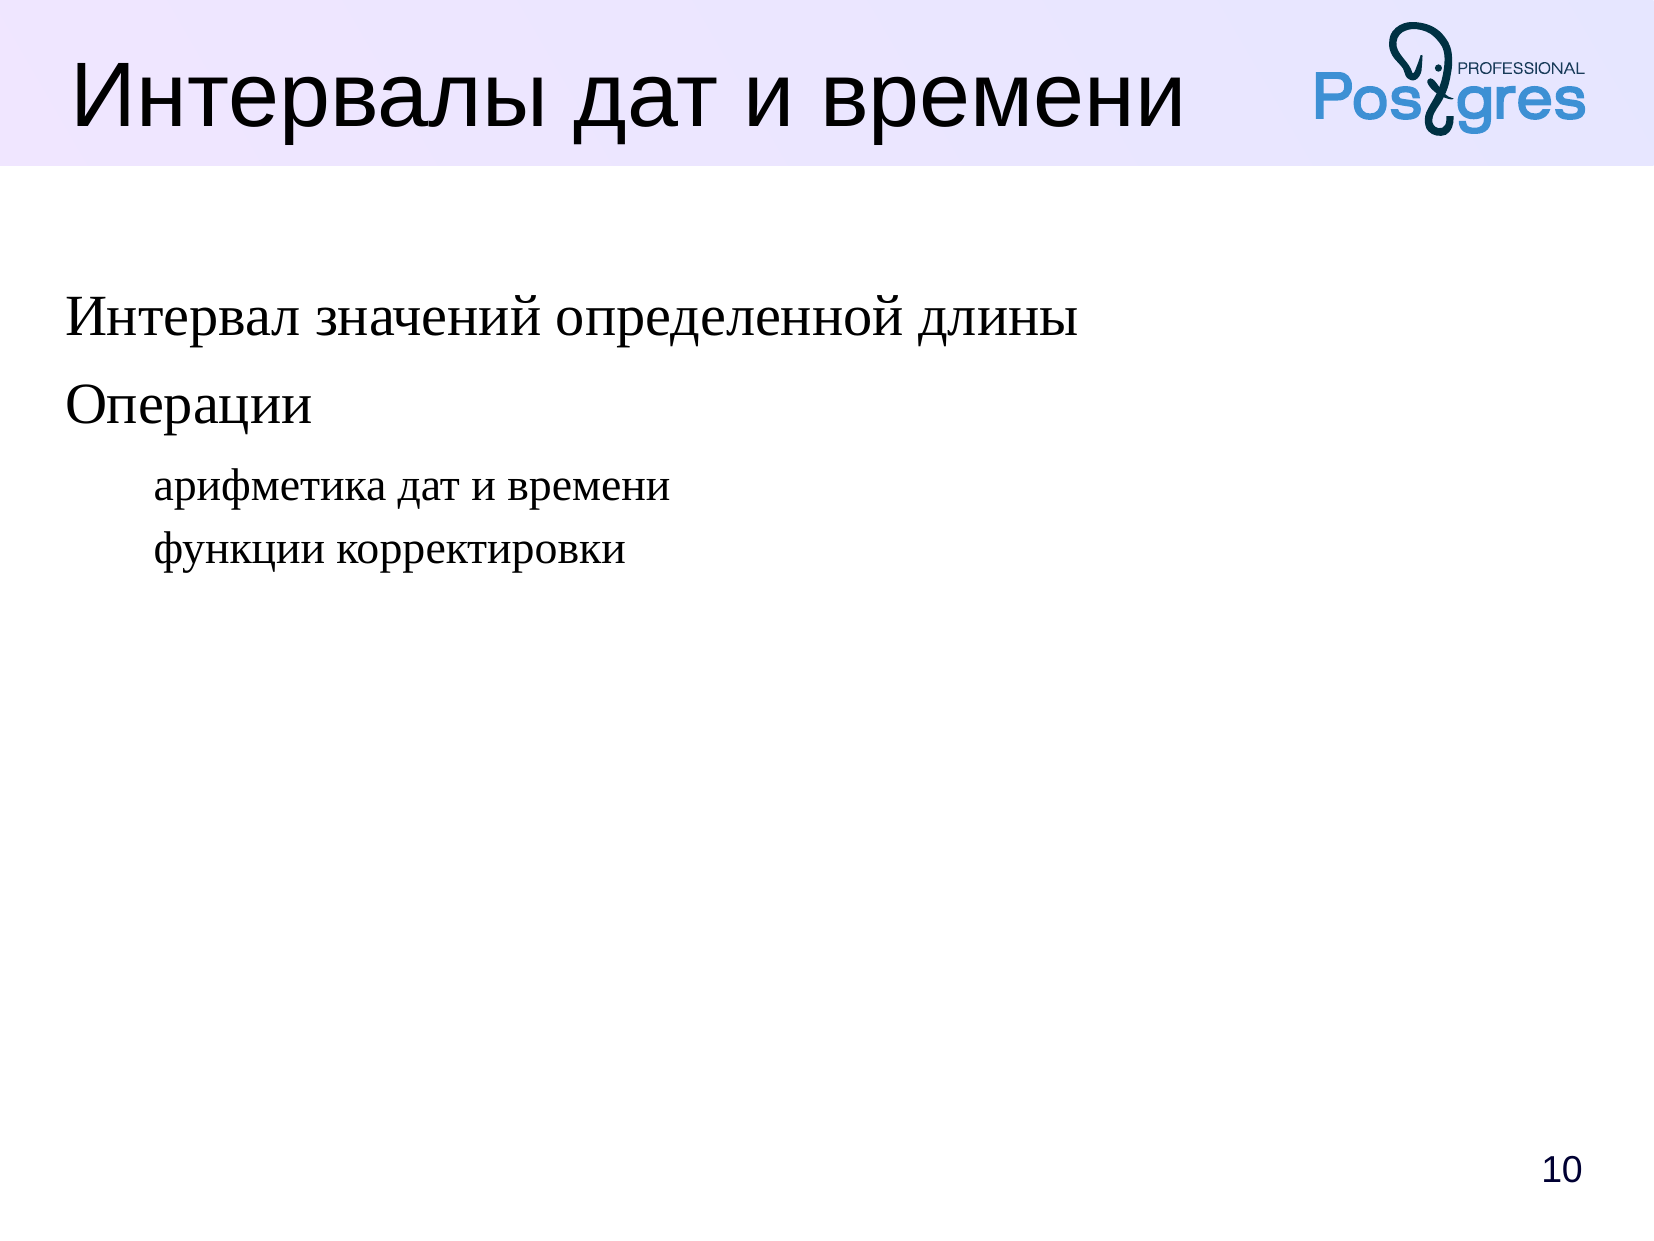

# Интервалы дат и времени
Интервал значений определенной длины
Операции
арифметика дат и времени
функции корректировки